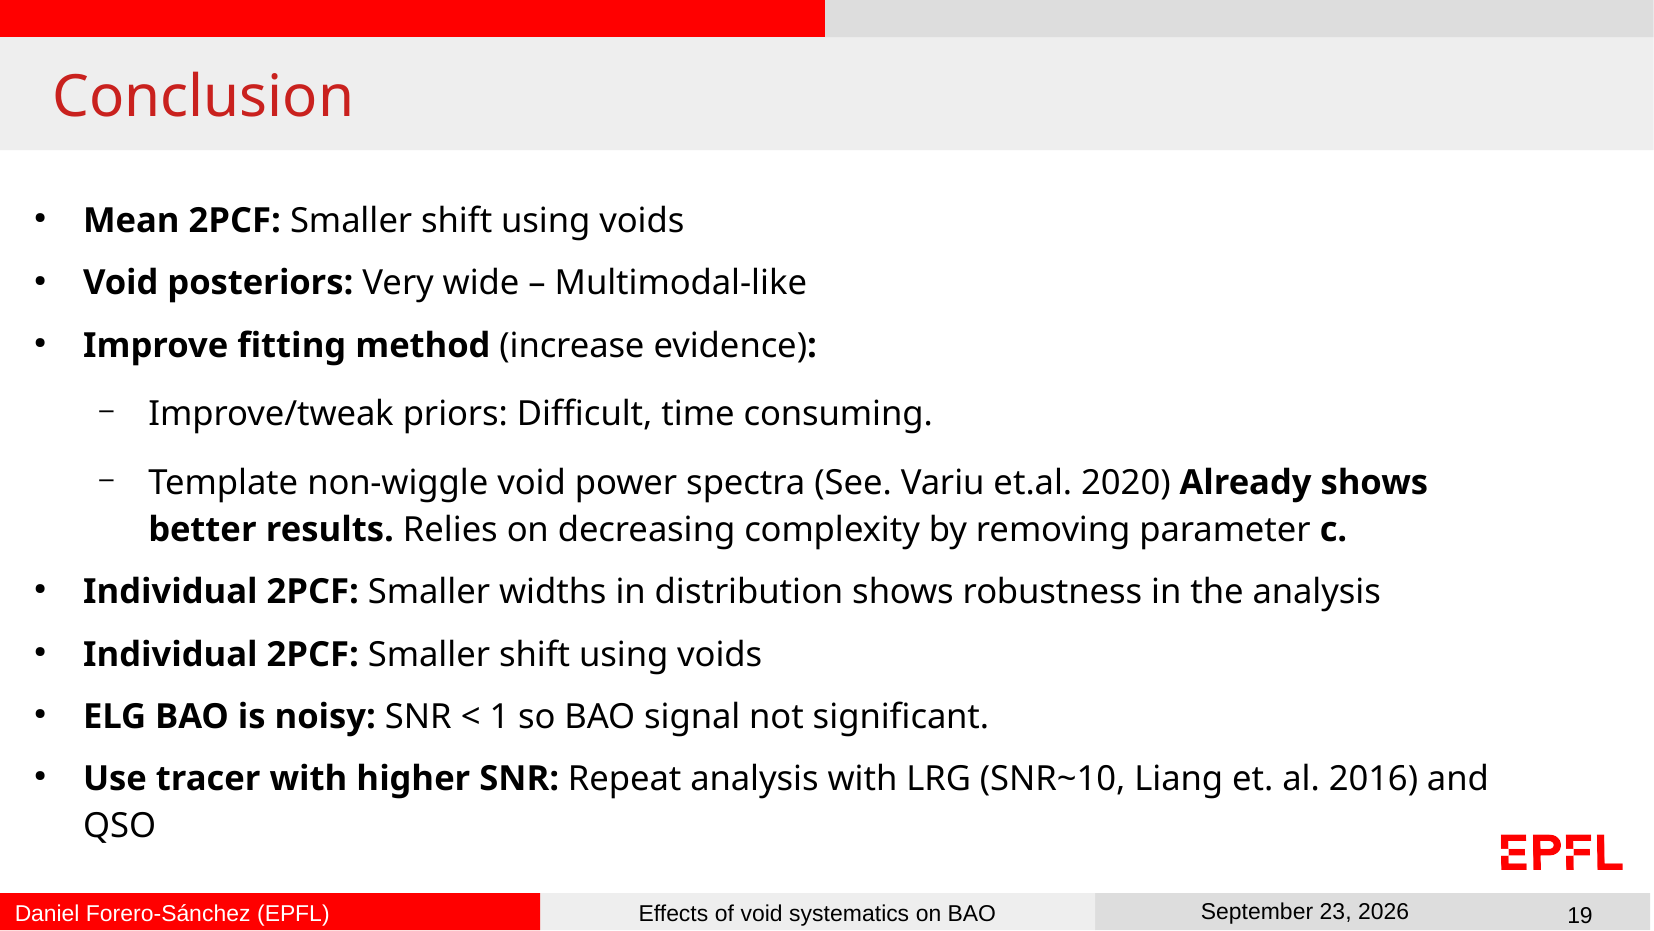

# Conclusion
Mean 2PCF: Smaller shift using voids
Void posteriors: Very wide – Multimodal-like
Improve fitting method (increase evidence):
Improve/tweak priors: Difficult, time consuming.
Template non-wiggle void power spectra (See. Variu et.al. 2020) Already shows better results. Relies on decreasing complexity by removing parameter c.
Individual 2PCF: Smaller widths in distribution shows robustness in the analysis
Individual 2PCF: Smaller shift using voids
ELG BAO is noisy: SNR < 1 so BAO signal not significant.
Use tracer with higher SNR: Repeat analysis with LRG (SNR~10, Liang et. al. 2016) and QSO
Effects of void systematics on BAO
19